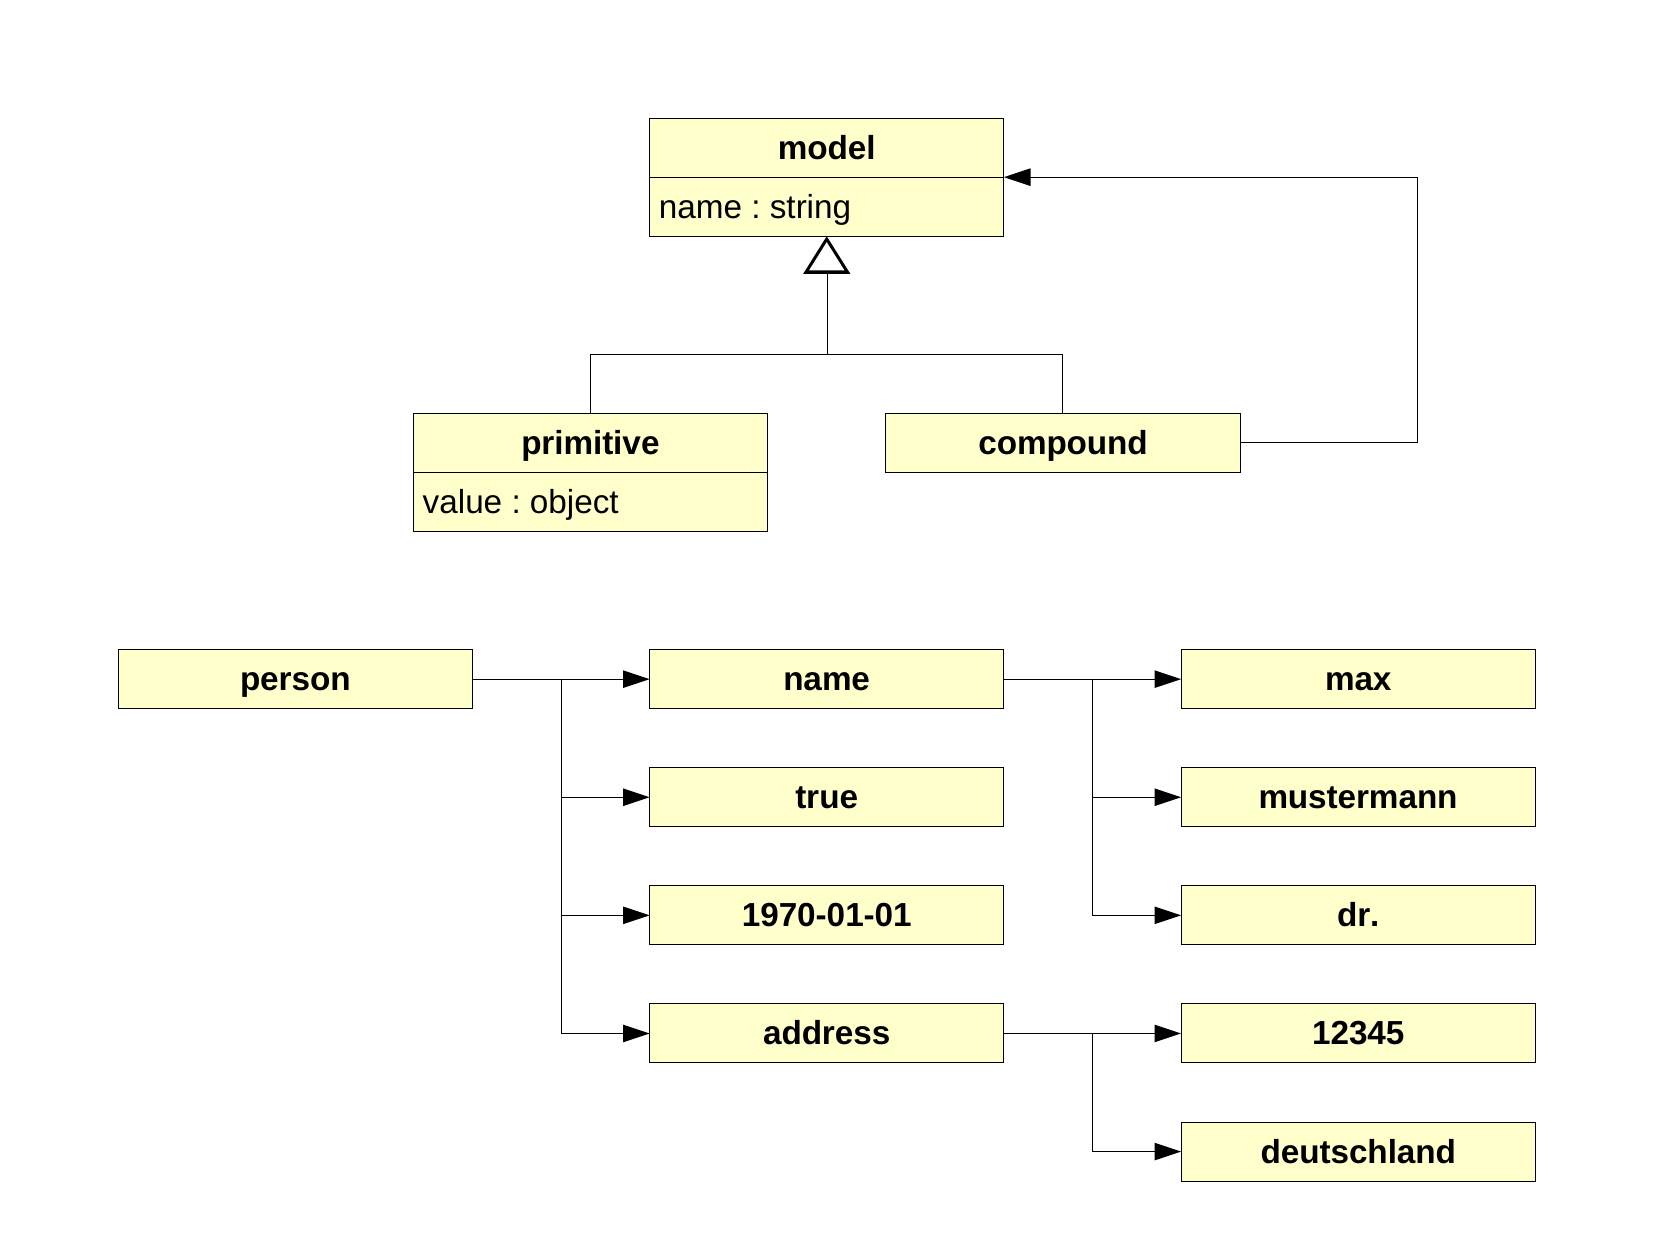

model
 name : string
primitive
 value : object
compound
person
name
max
true
mustermann
1970-01-01
dr.
address
12345
deutschland